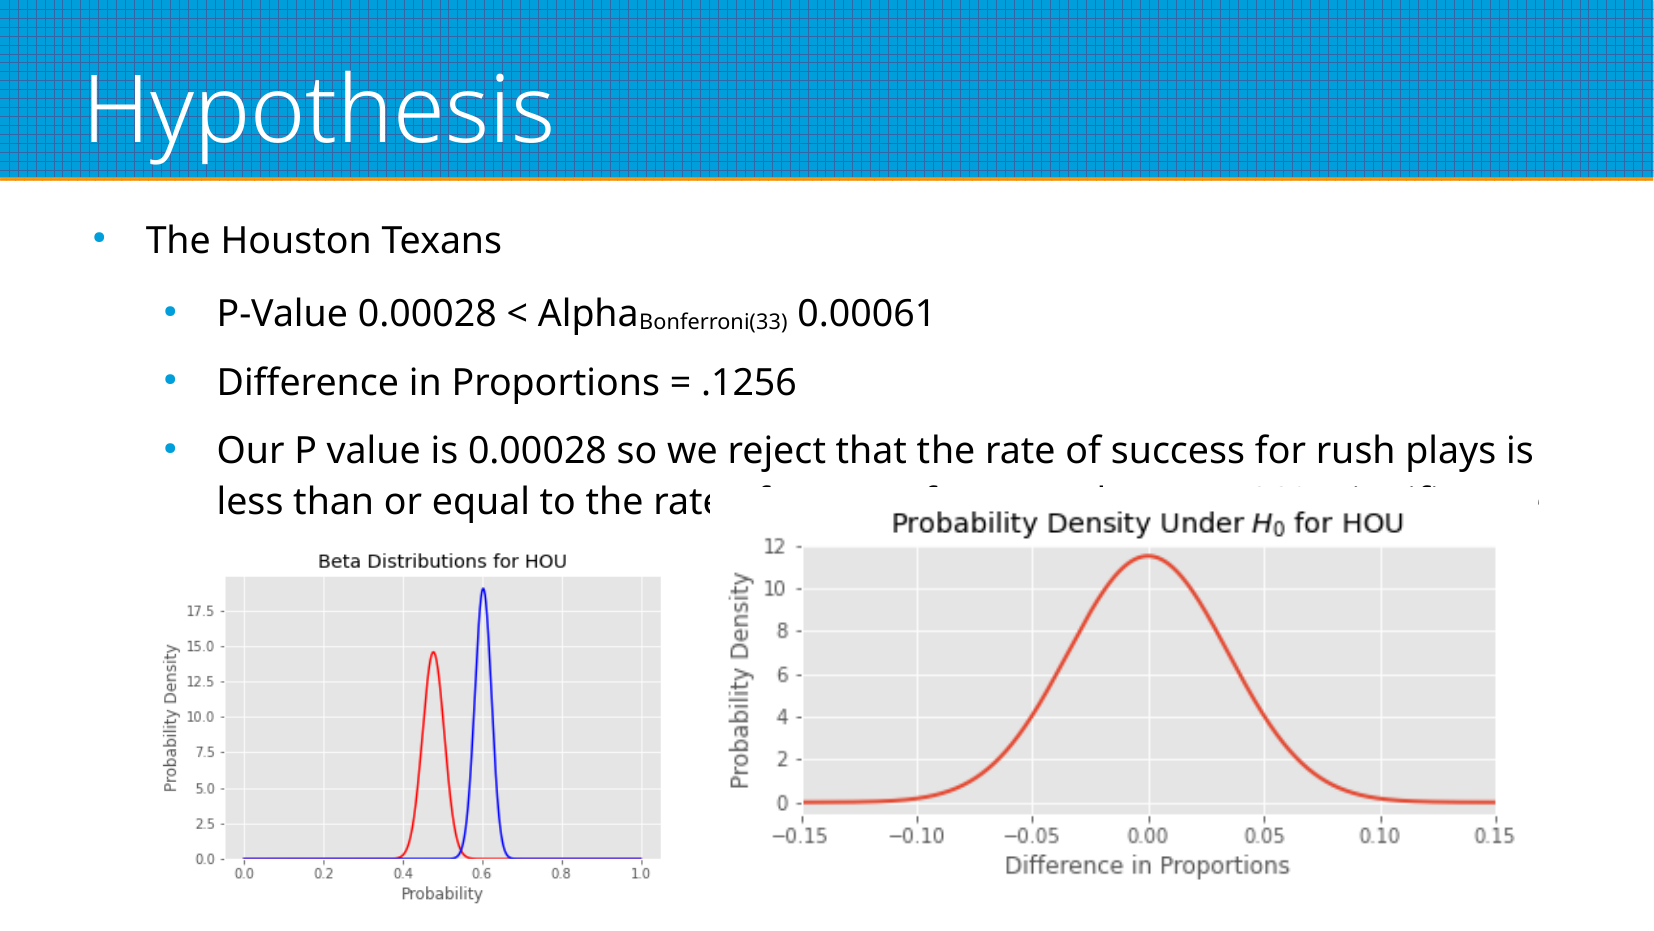

# Hypothesis
The Houston Texans
P-Value 0.00028 < AlphaBonferroni(33) 0.00061
Difference in Proportions = .1256
Our P value is 0.00028 so we reject that the rate of success for rush plays is less than or equal to the rate of success for pass plays at a 98% significance level.